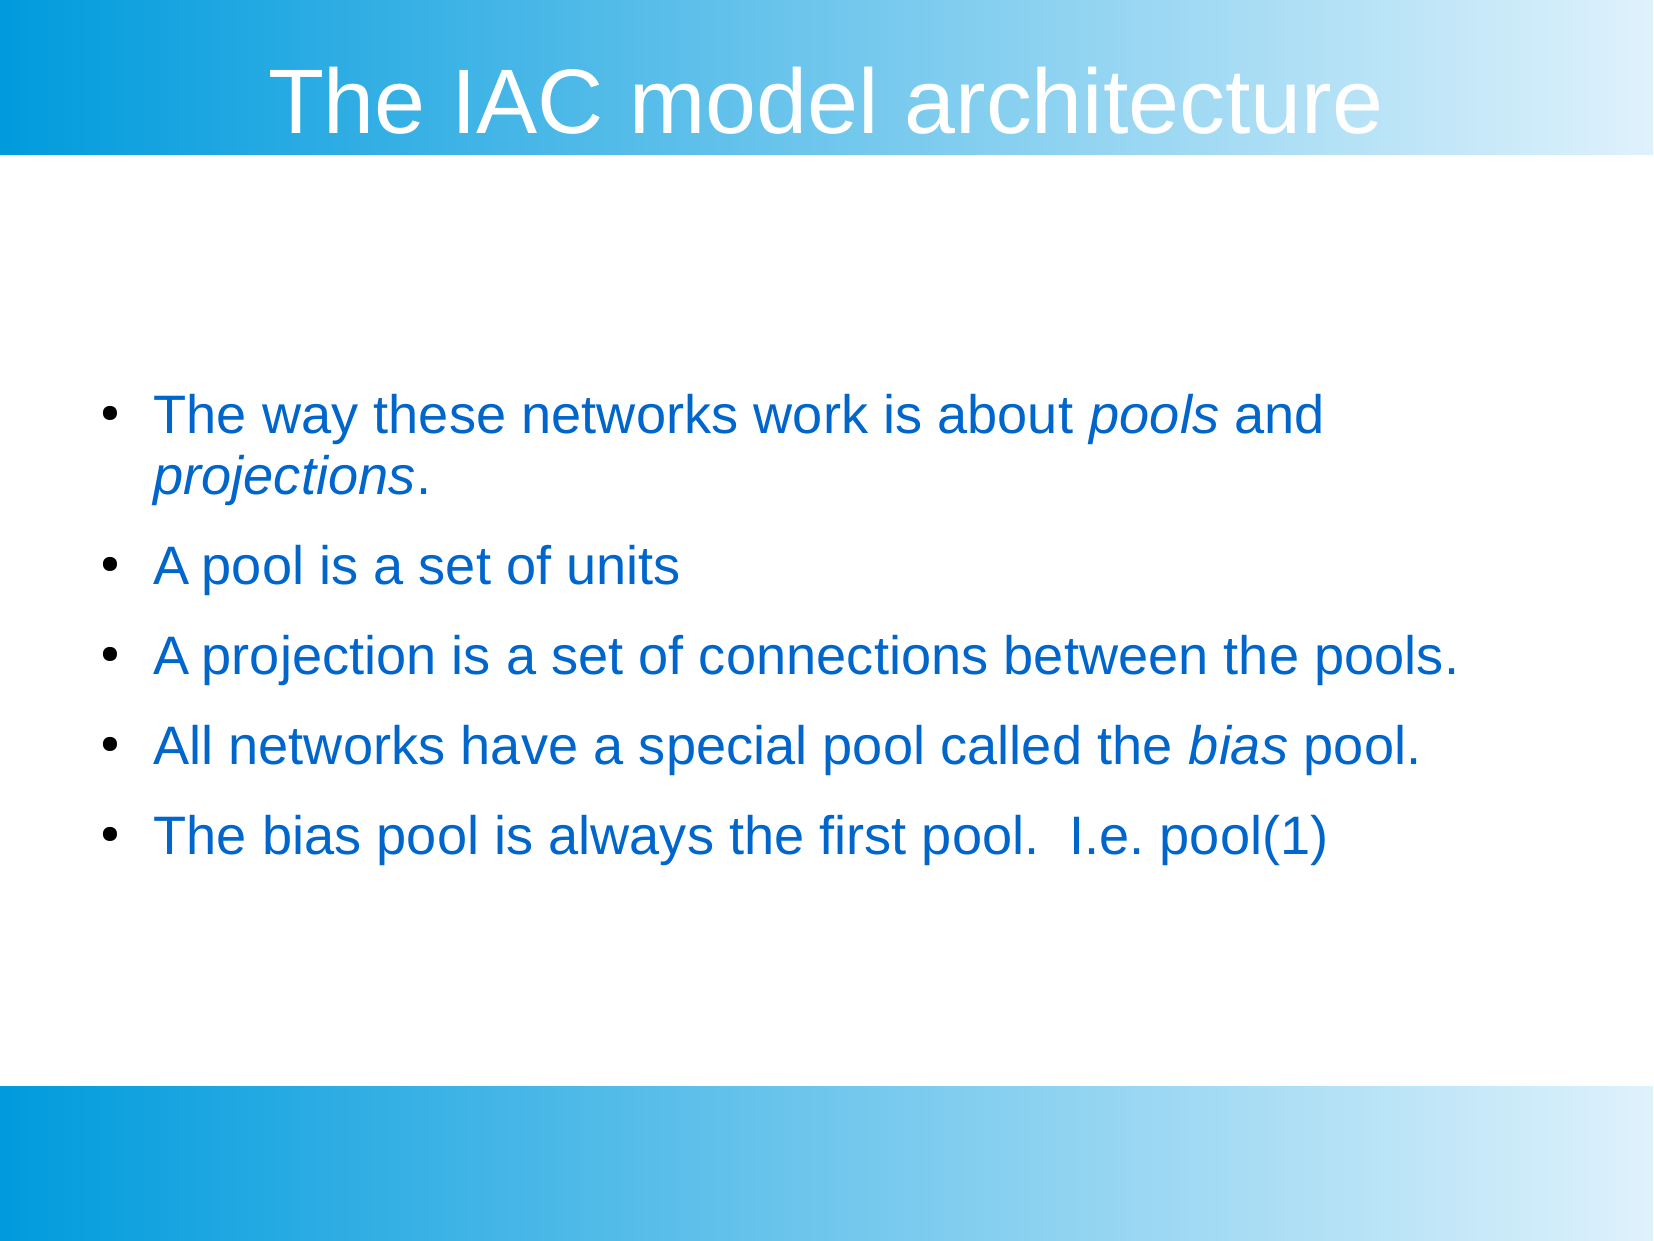

# The IAC model architecture
The way these networks work is about pools and projections.
A pool is a set of units
A projection is a set of connections between the pools.
All networks have a special pool called the bias pool.
The bias pool is always the first pool. I.e. pool(1)